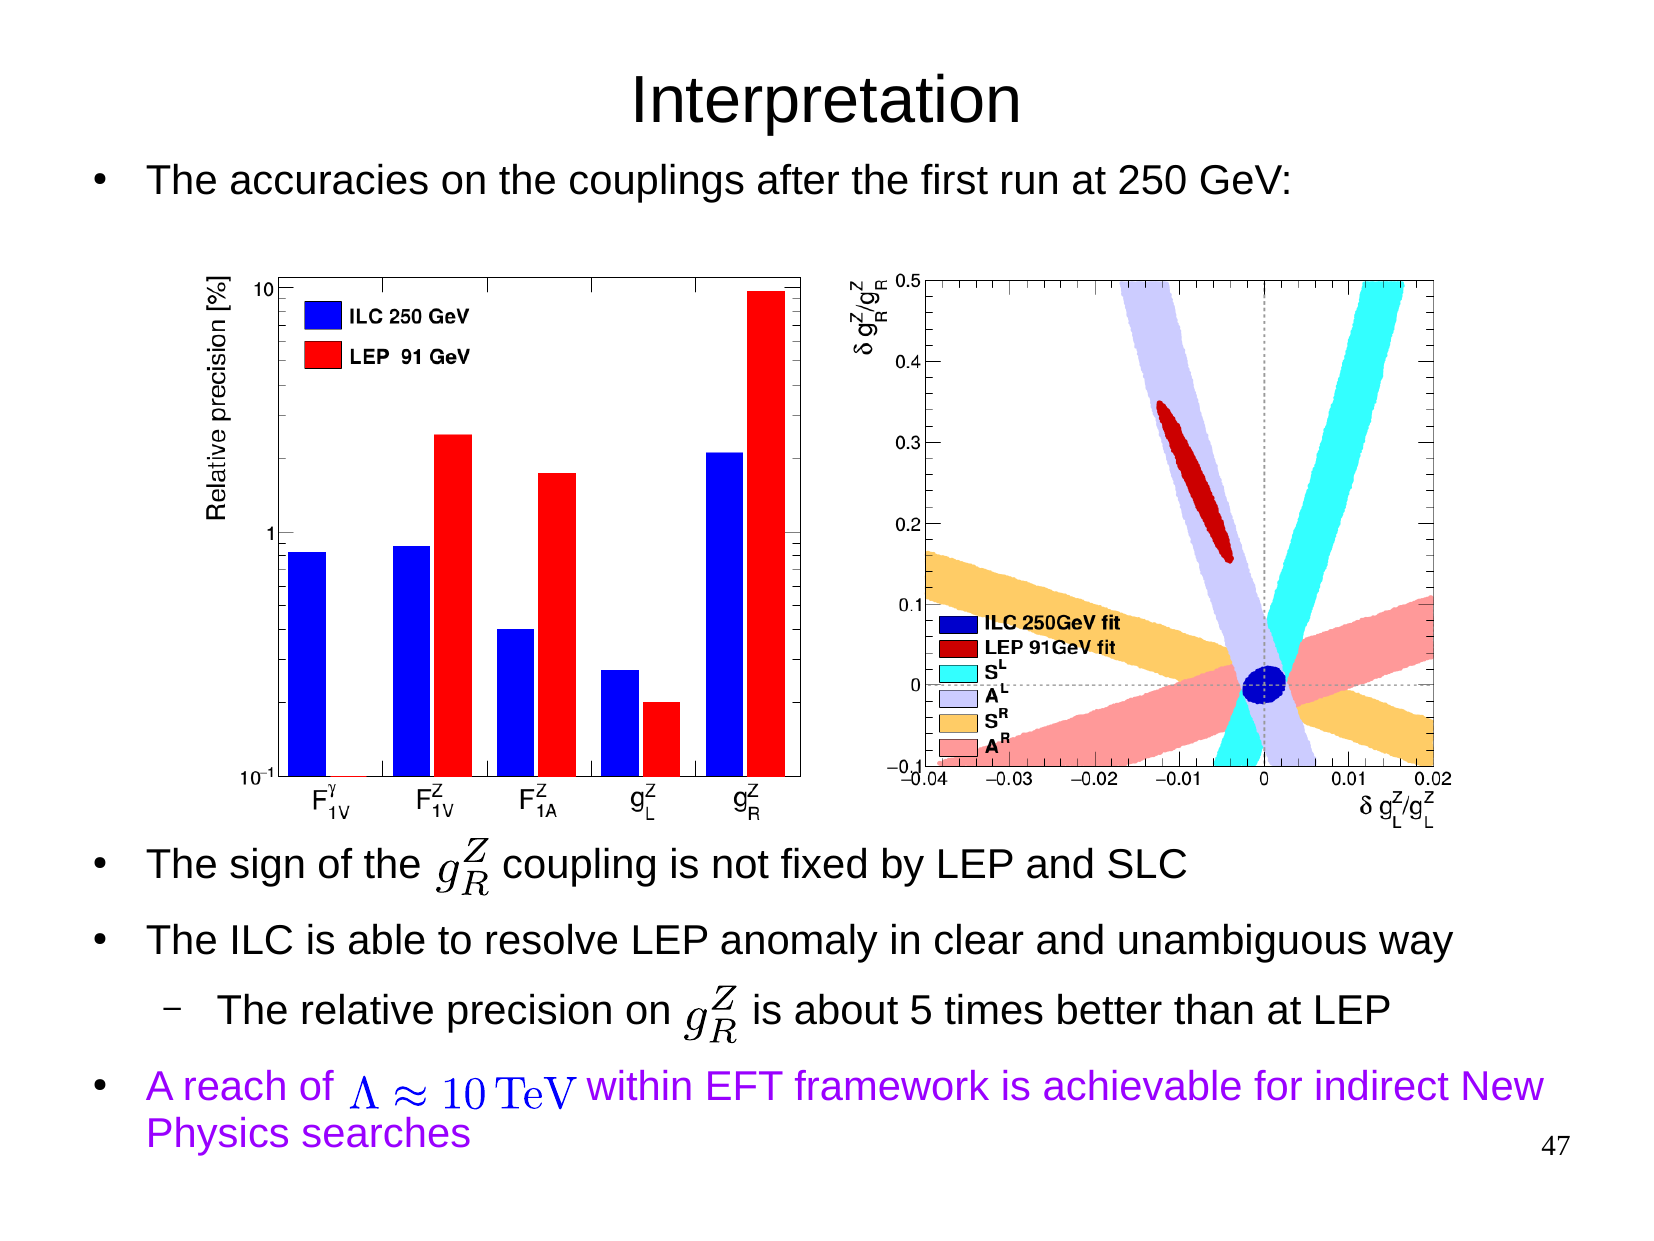

# Interpretation
The accuracies on the couplings after the first run at 250 GeV:
The sign of the coupling is not fixed by LEP and SLC
The ILC is able to resolve LEP anomaly in clear and unambiguous way
The relative precision on is about 5 times better than at LEP
A reach of within EFT framework is achievable for indirect New Physics searches
47